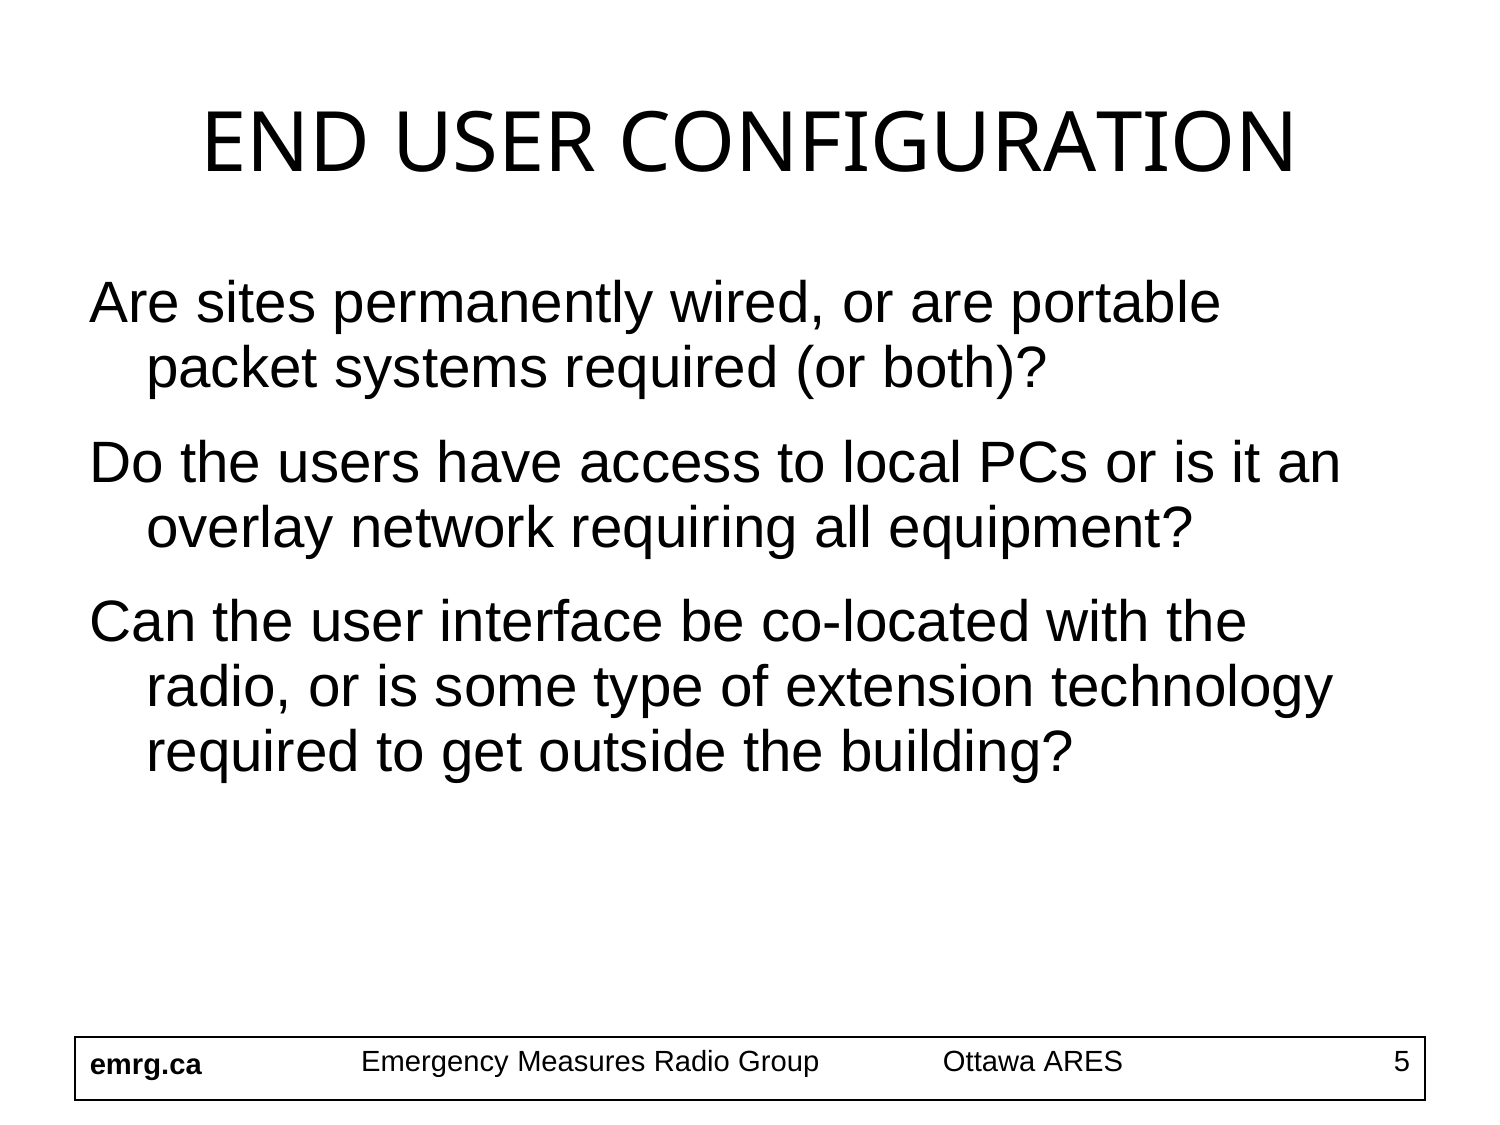

# END USER CONFIGURATION
Are sites permanently wired, or are portable packet systems required (or both)?
Do the users have access to local PCs or is it an overlay network requiring all equipment?
Can the user interface be co-located with the radio, or is some type of extension technology required to get outside the building?
Emergency Measures Radio Group Ottawa ARES
5